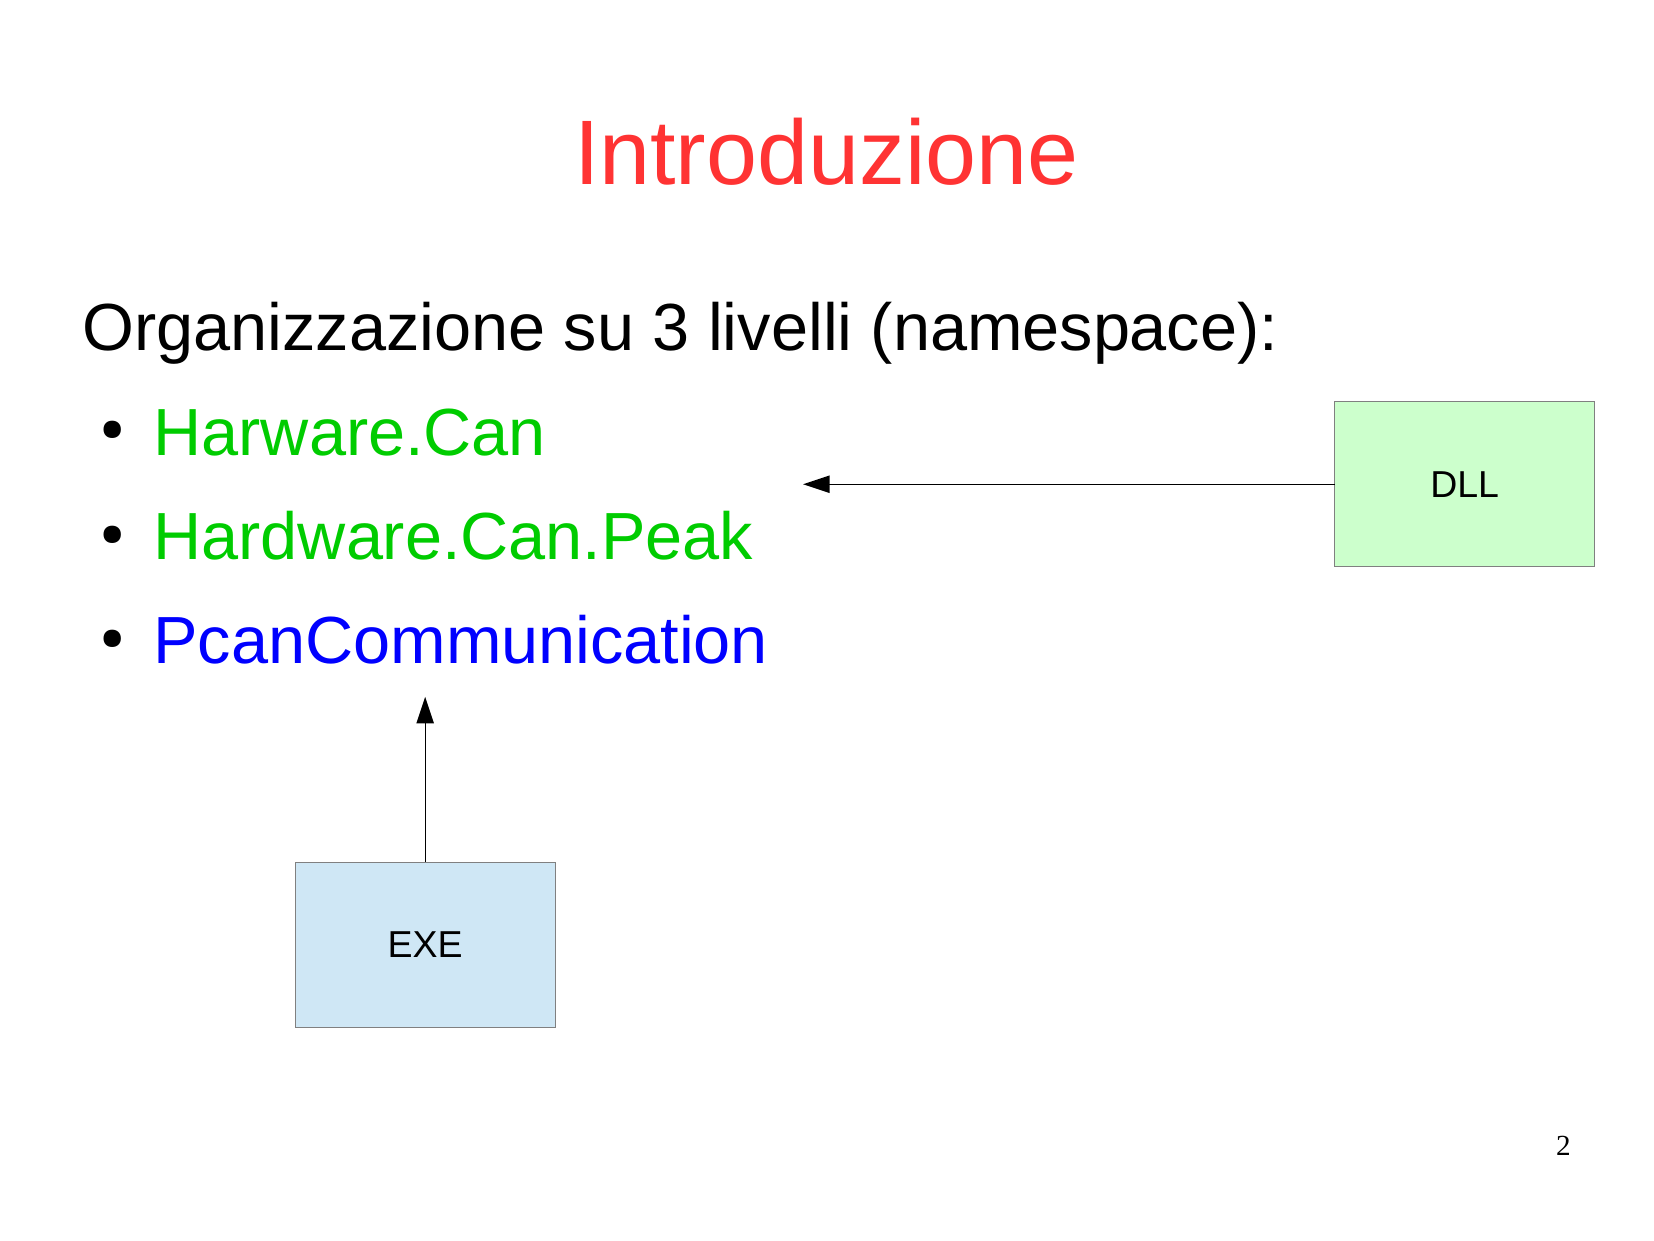

# Introduzione
Organizzazione su 3 livelli (namespace):
Harware.Can
Hardware.Can.Peak
PcanCommunication
DLL
EXE
2